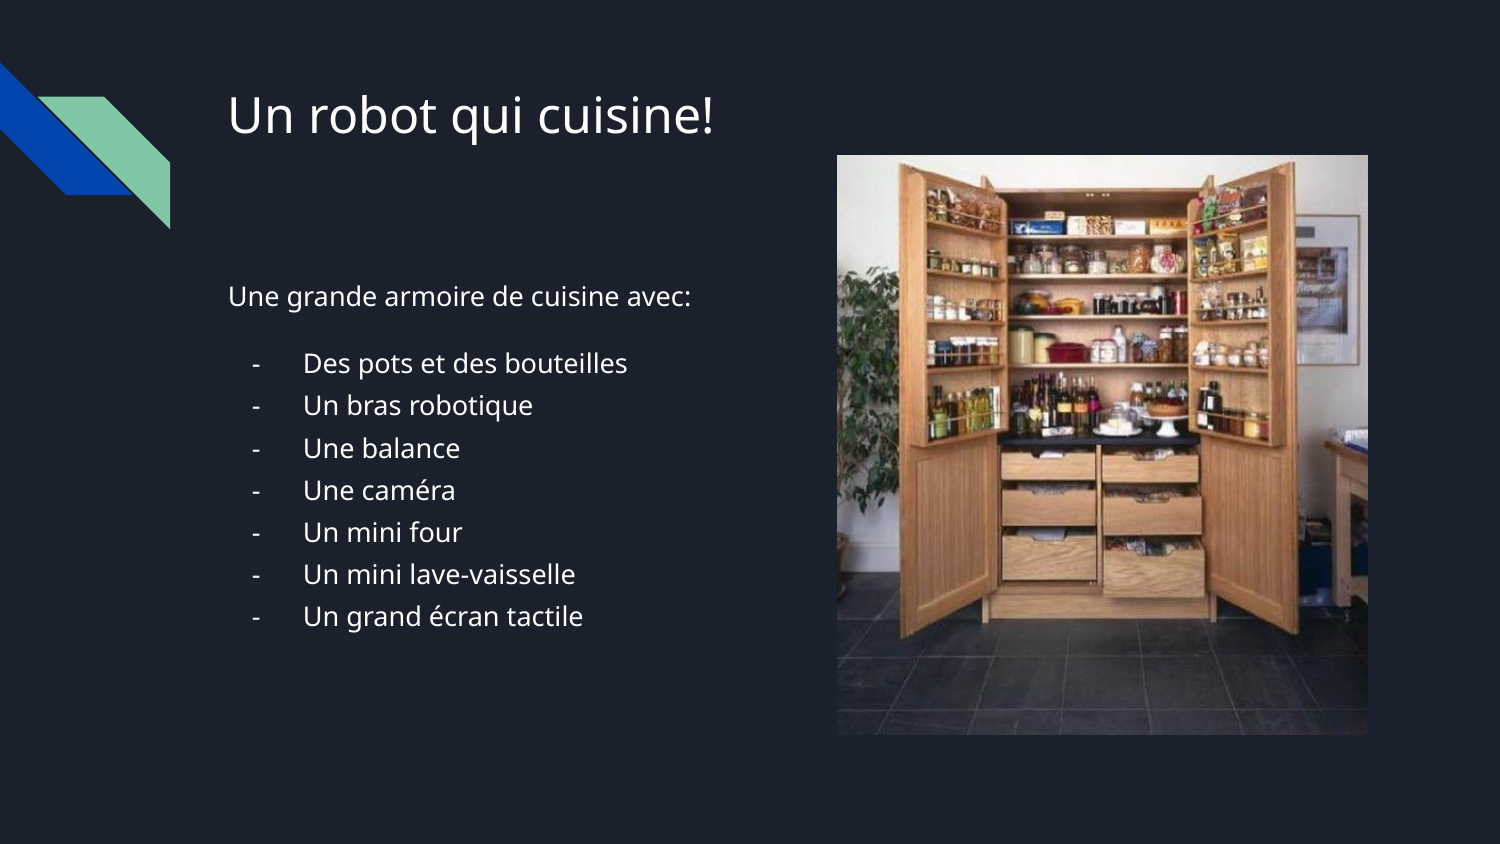

# Un robot qui cuisine!
Une grande armoire de cuisine avec:
Des pots et des bouteilles
Un bras robotique
Une balance
Une caméra
Un mini four
Un mini lave-vaisselle
Un grand écran tactile